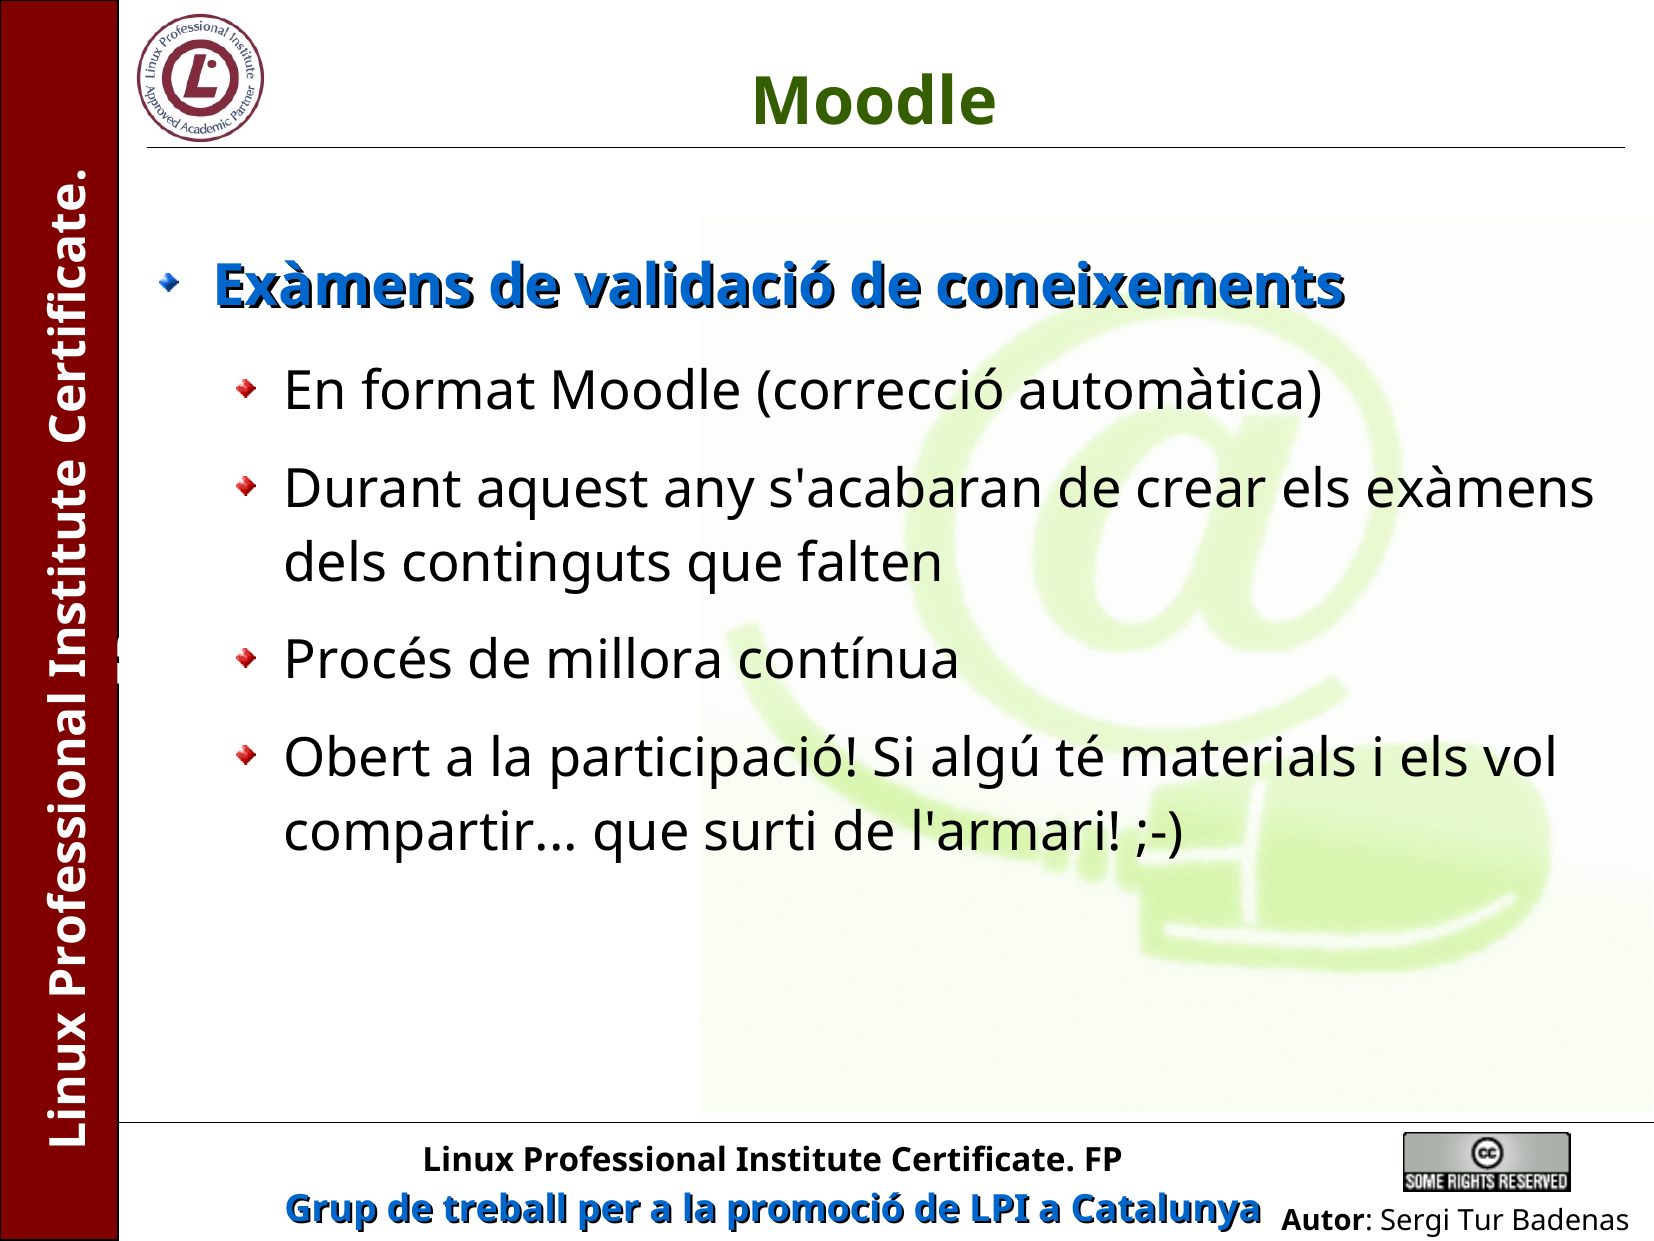

# Moodle
Exàmens de validació de coneixements
En format Moodle (correcció automàtica)
Durant aquest any s'acabaran de crear els exàmens dels continguts que falten
Procés de millora contínua
Obert a la participació! Si algú té materials i els vol compartir... que surti de l'armari! ;-)